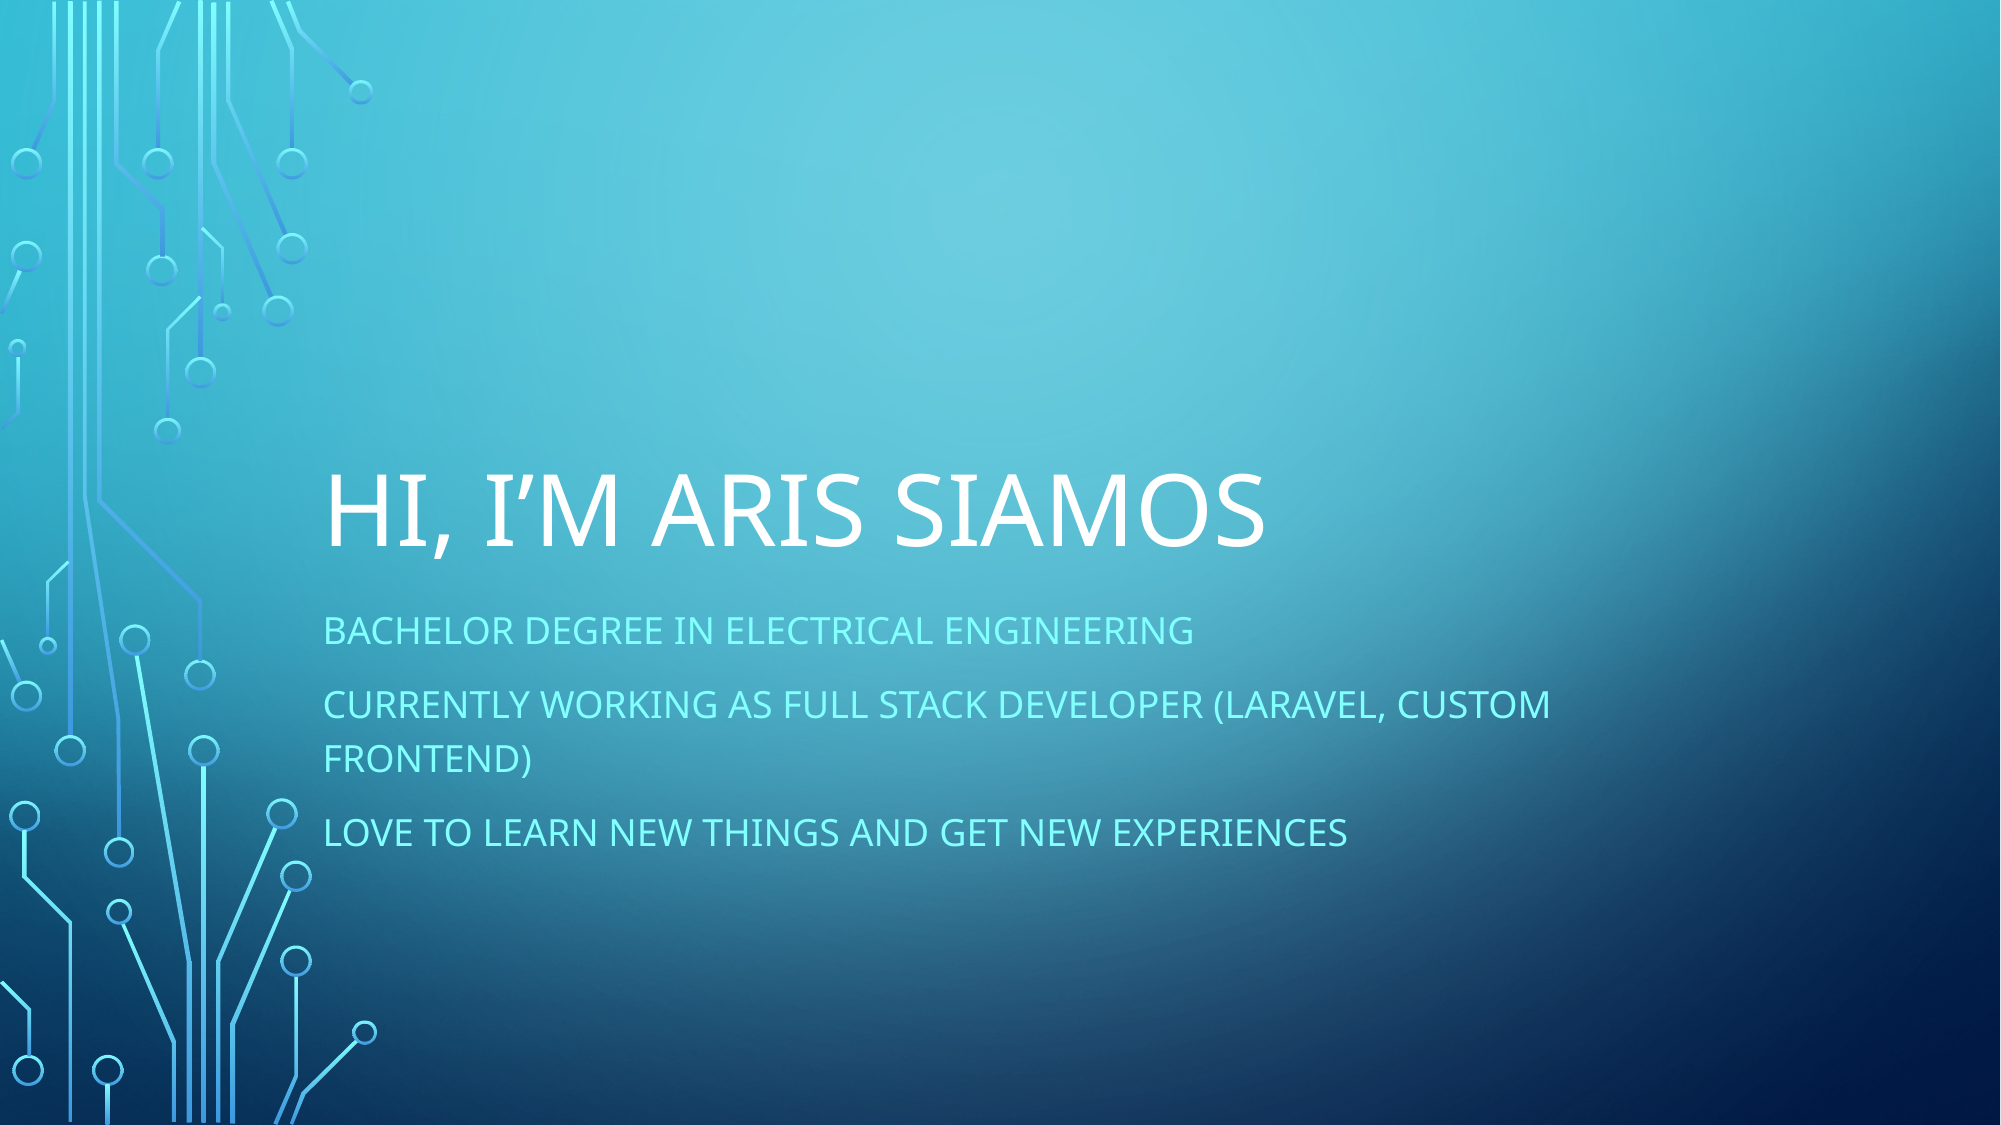

# Hi, I’m Aris siamos
Bachelor degree in electrical engineering
Currently working as full stack developer (Laravel, custom frontend)
Love to learn new things and get new experiences